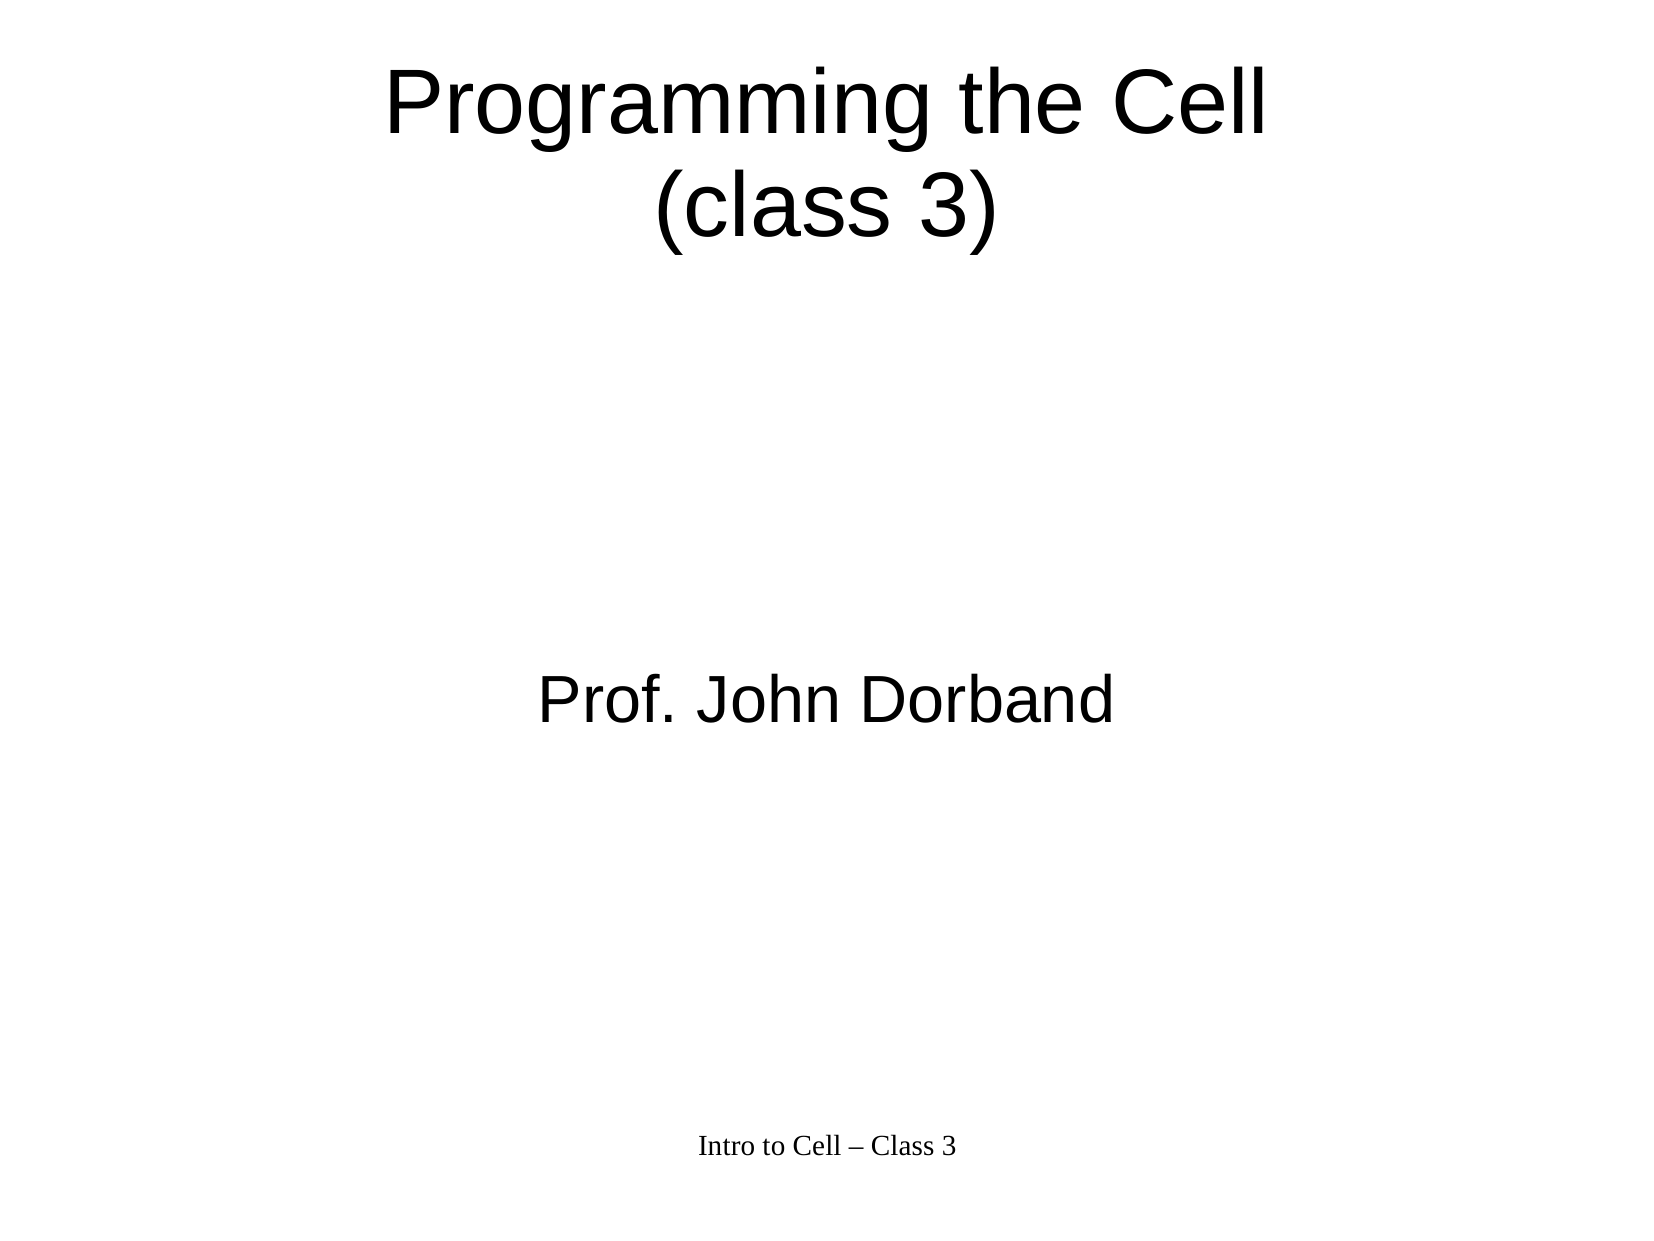

# Programming the Cell (class 3)
Prof. John Dorband